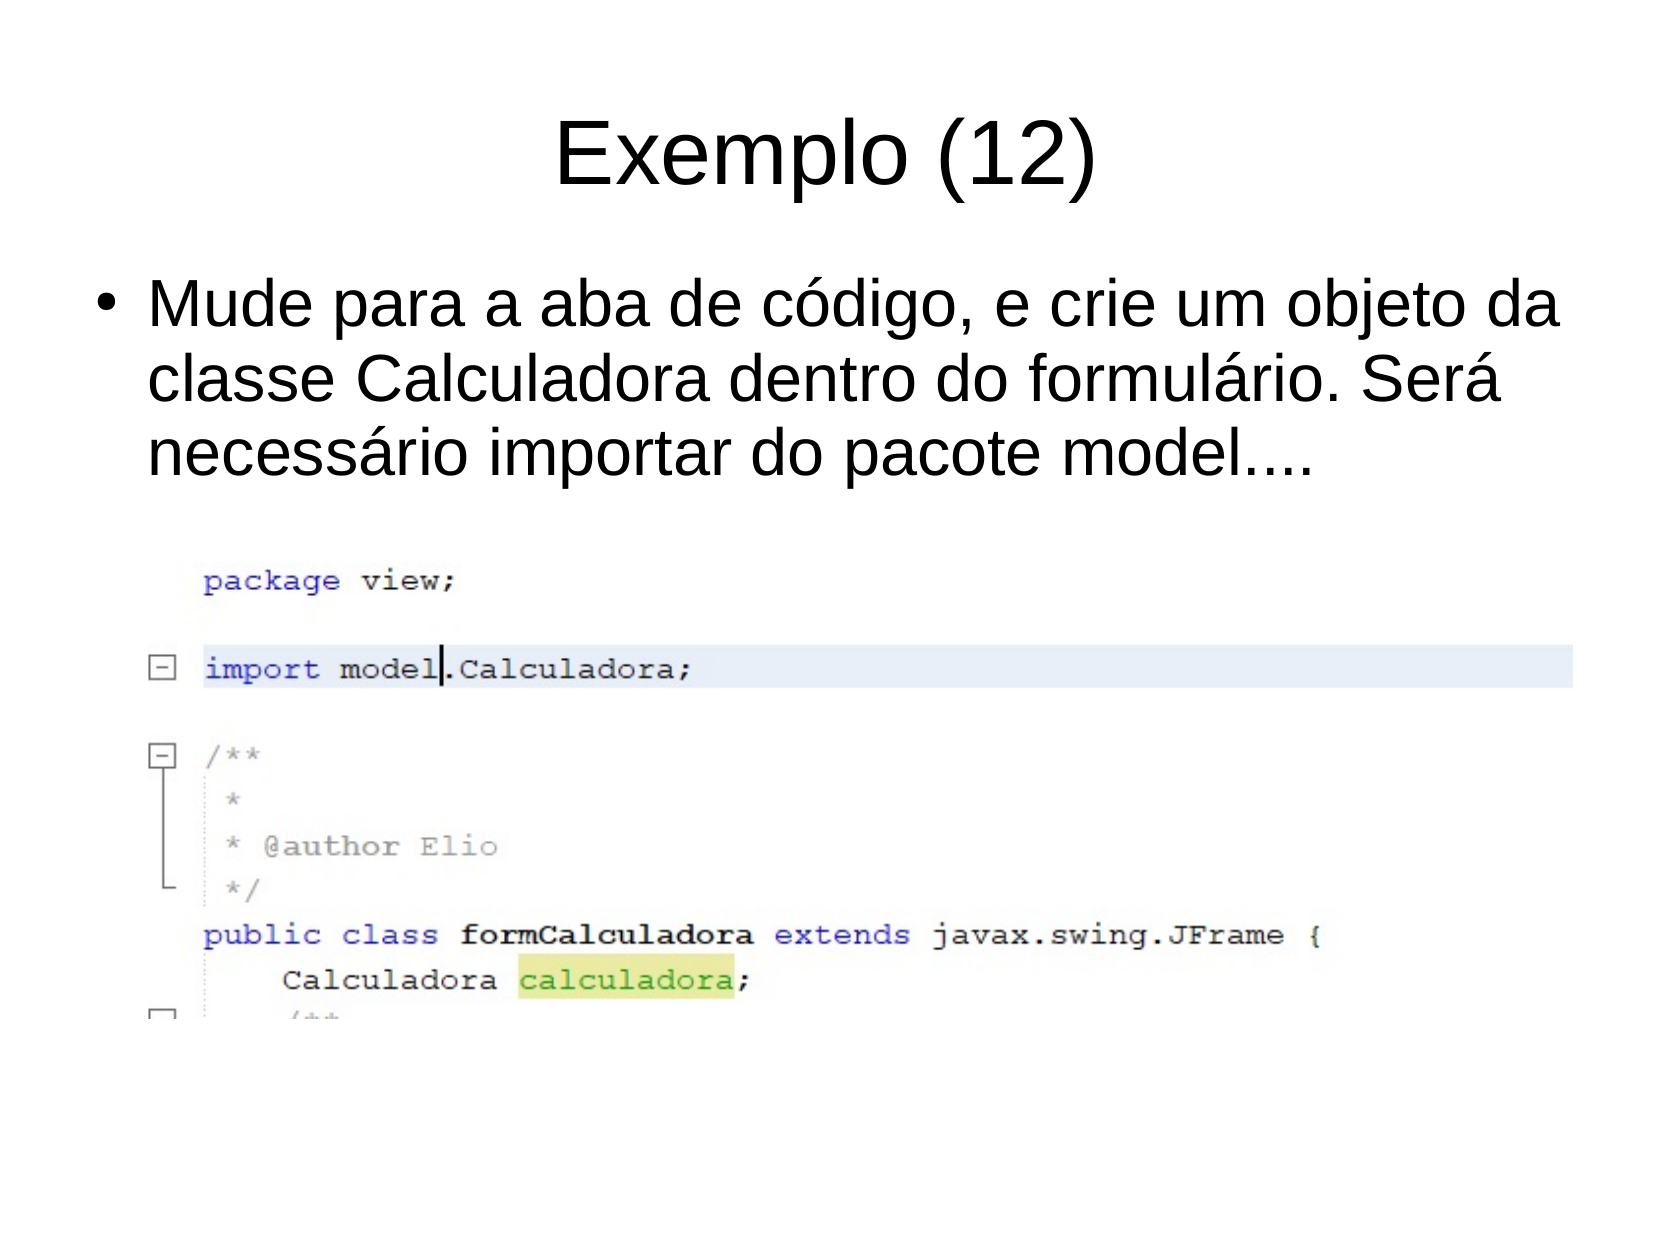

# Exemplo (12)
Mude para a aba de código, e crie um objeto da classe Calculadora dentro do formulário. Será necessário importar do pacote model....